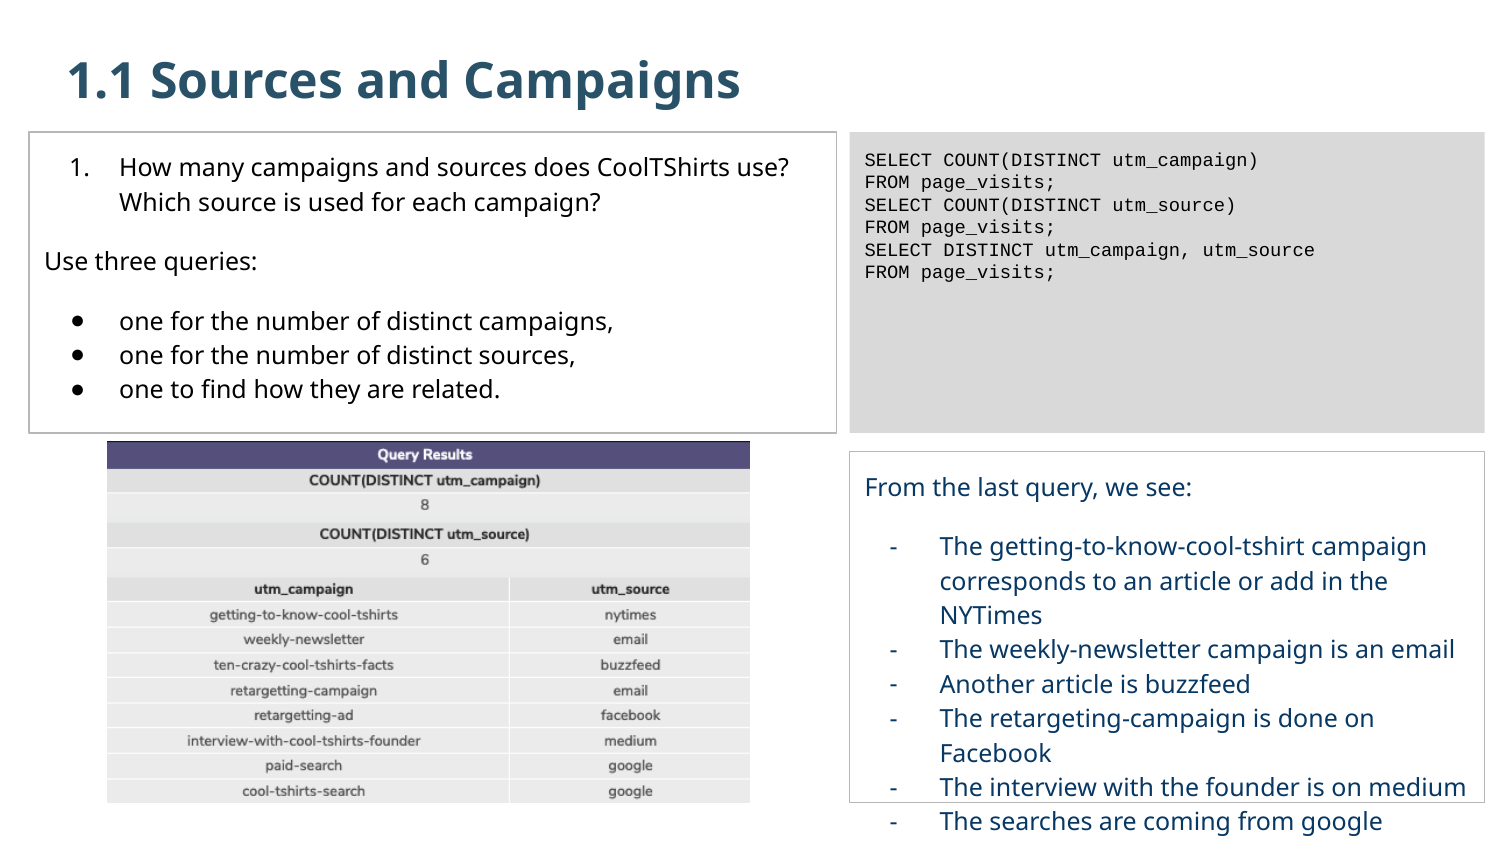

1.1 Sources and Campaigns
How many campaigns and sources does CoolTShirts use? Which source is used for each campaign?
Use three queries:
one for the number of distinct campaigns,
one for the number of distinct sources,
one to find how they are related.
SELECT COUNT(DISTINCT utm_campaign)
FROM page_visits;
SELECT COUNT(DISTINCT utm_source)
FROM page_visits;
SELECT DISTINCT utm_campaign, utm_source
FROM page_visits;
From the last query, we see:
The getting-to-know-cool-tshirt campaign corresponds to an article or add in the NYTimes
The weekly-newsletter campaign is an email
Another article is buzzfeed
The retargeting-campaign is done on Facebook
The interview with the founder is on medium
The searches are coming from google